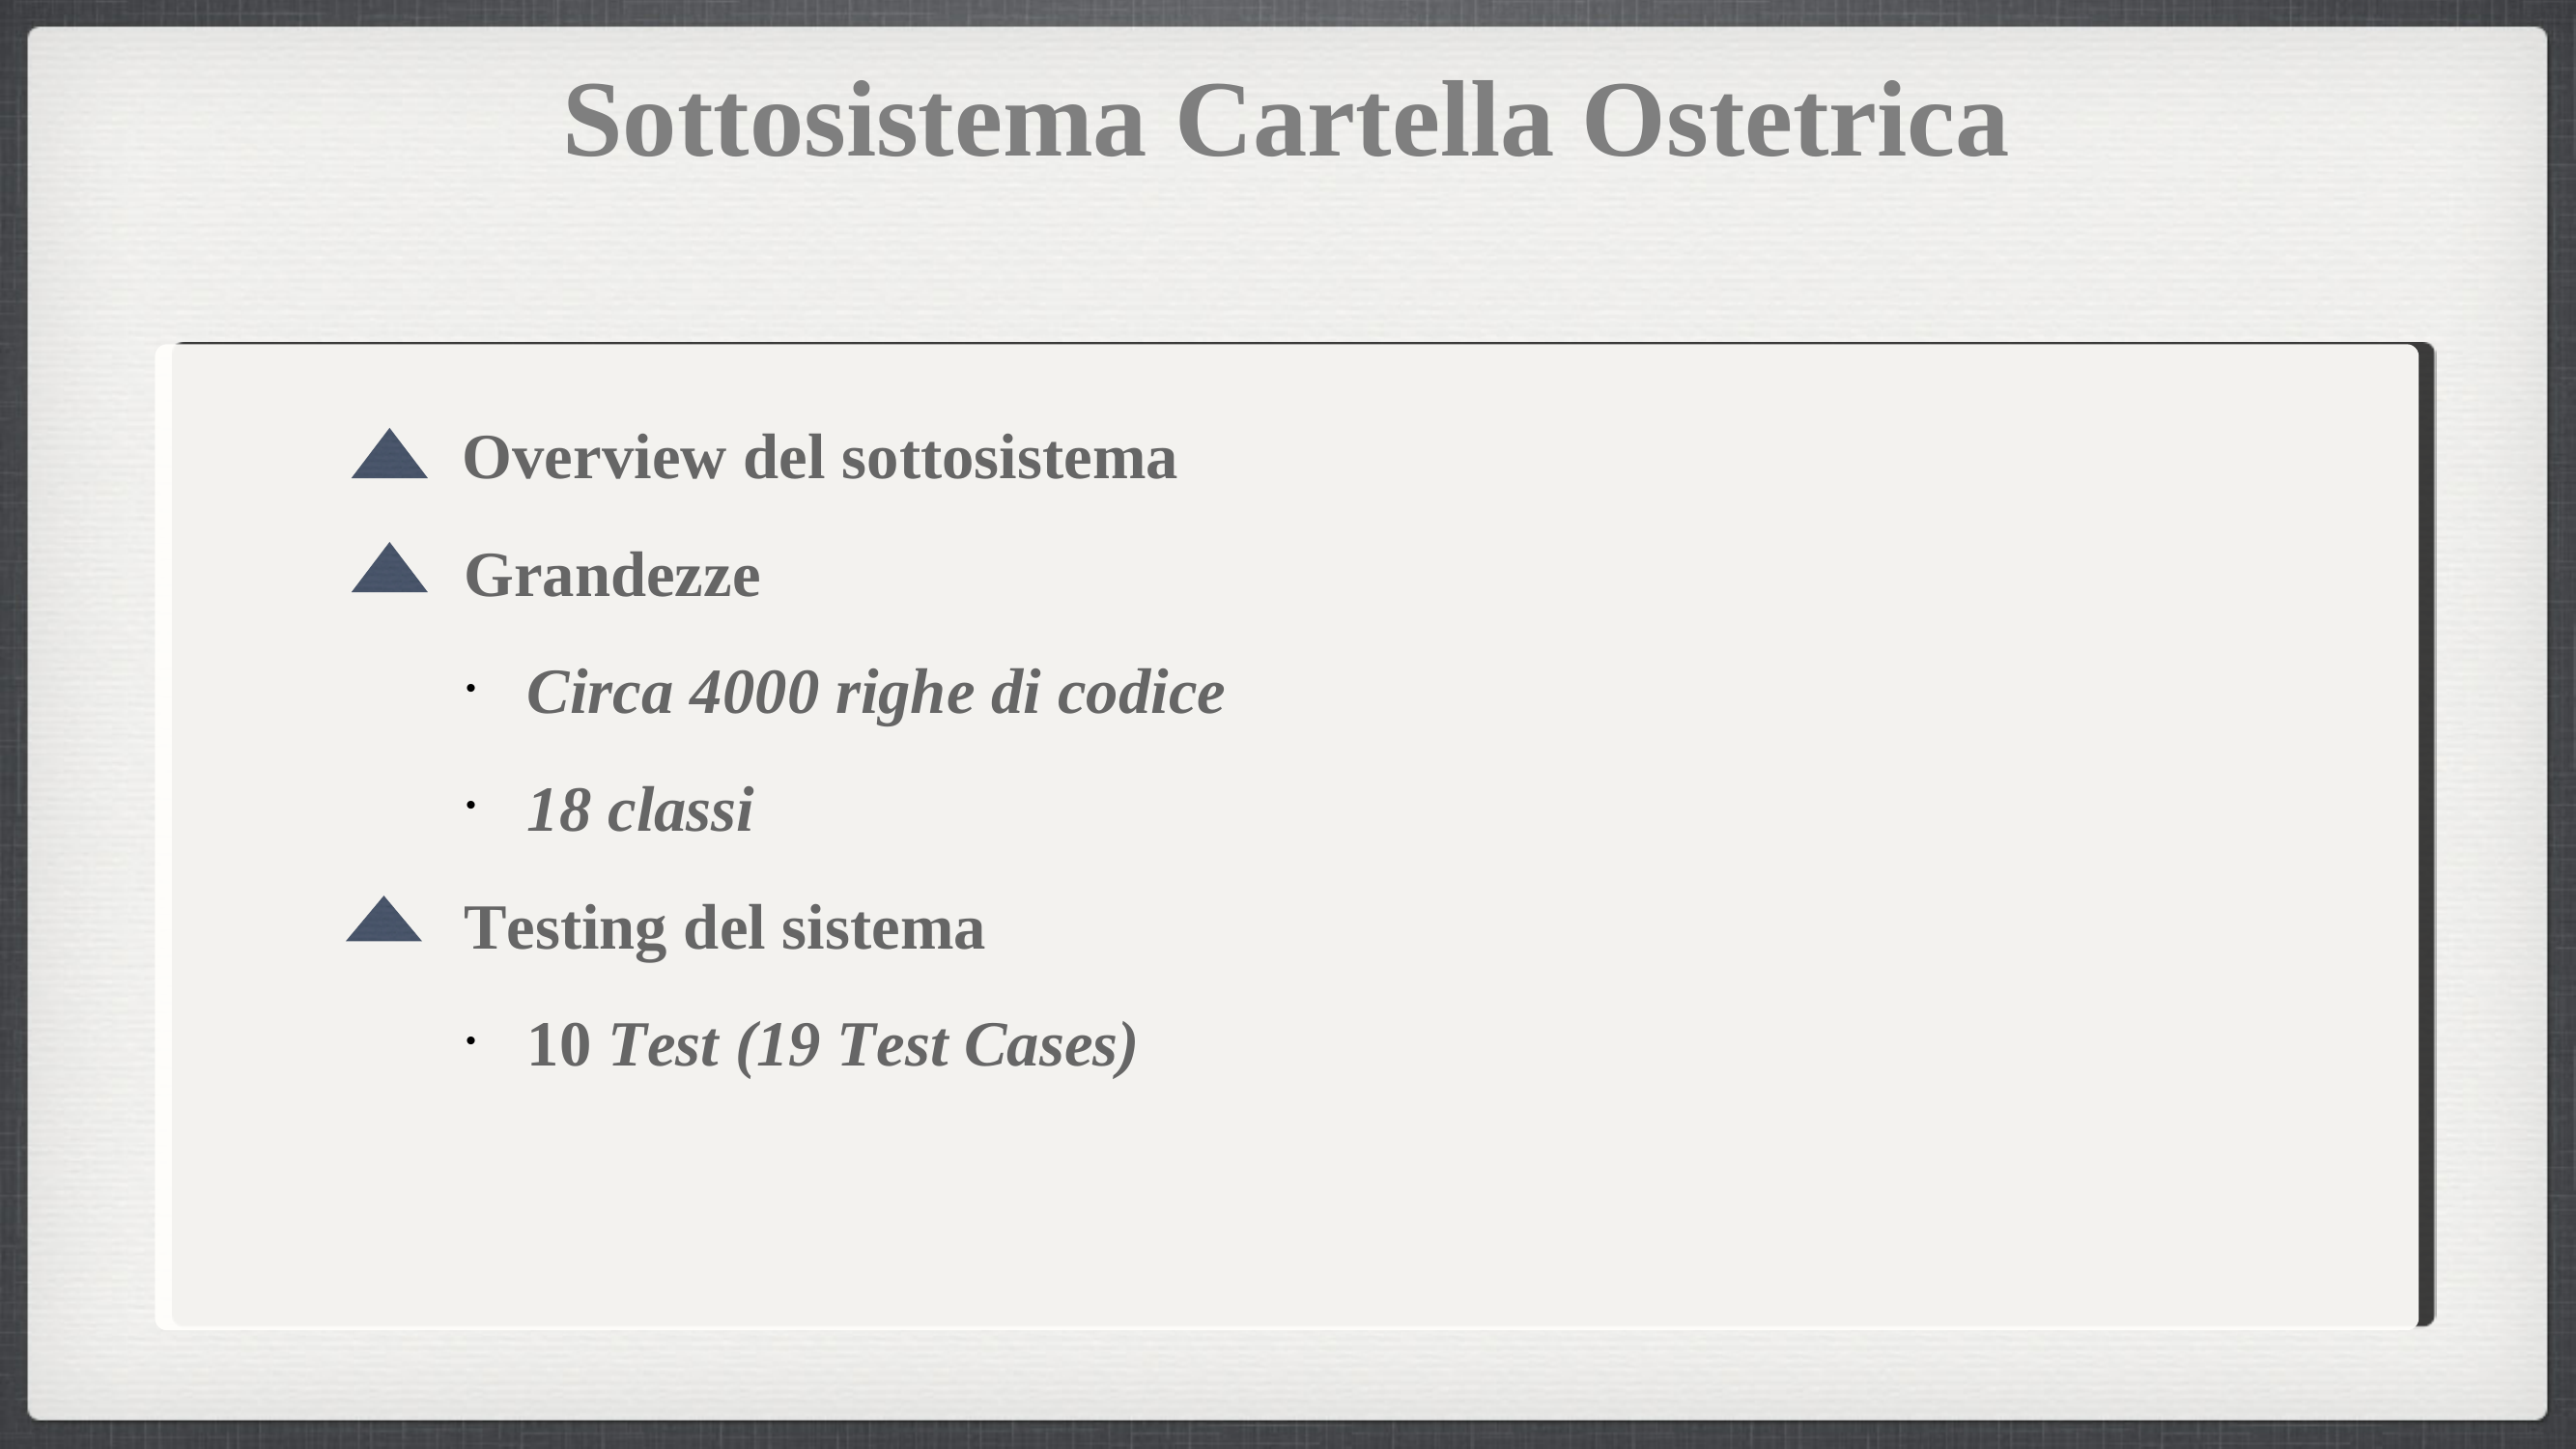

# Sottosistema Cartella Ostetrica
 Overview del sottosistema
 Grandezze
 Circa 4000 righe di codice
 18 classi
 Testing del sistema
 10 Test (19 Test Cases)